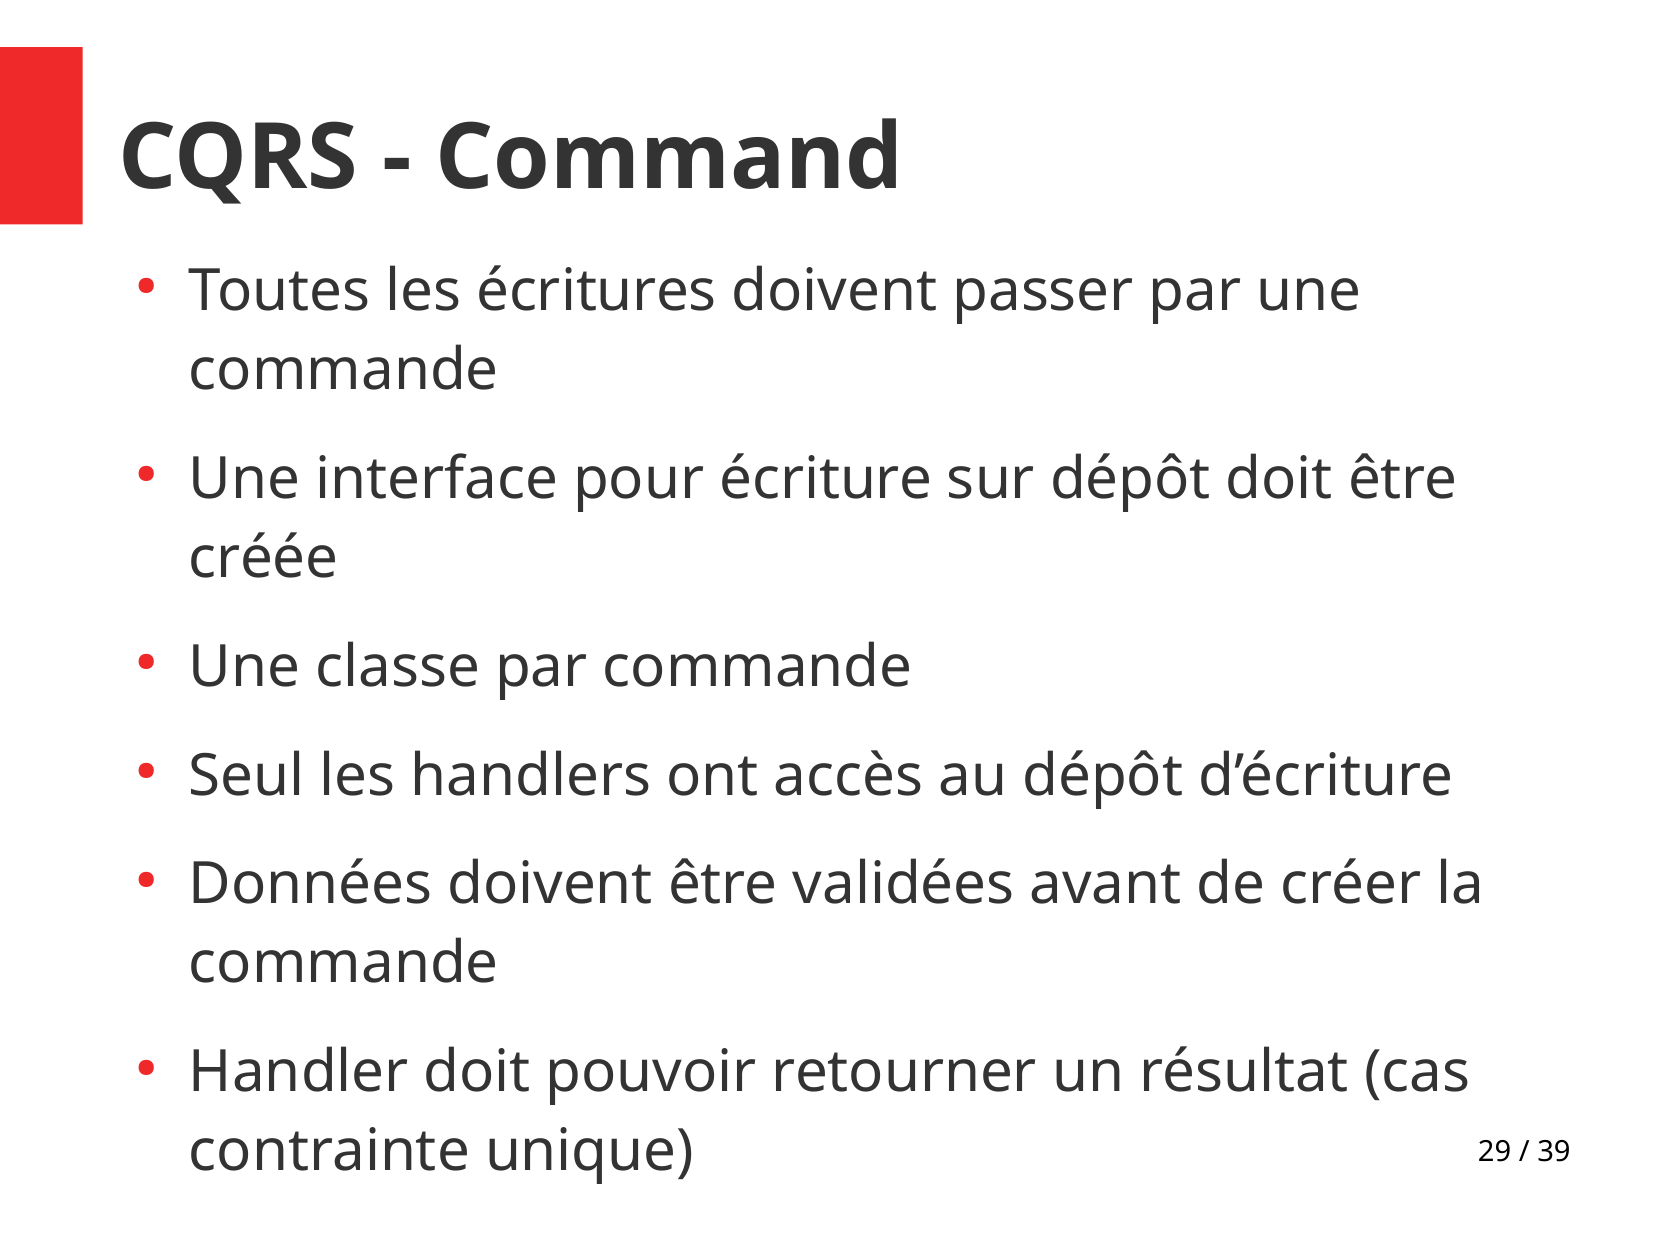

# CQRS - Command
Toutes les écritures doivent passer par une commande
Une interface pour écriture sur dépôt doit être créée
Une classe par commande
Seul les handlers ont accès au dépôt d’écriture
Données doivent être validées avant de créer la commande
Handler doit pouvoir retourner un résultat (cas contrainte unique)
29